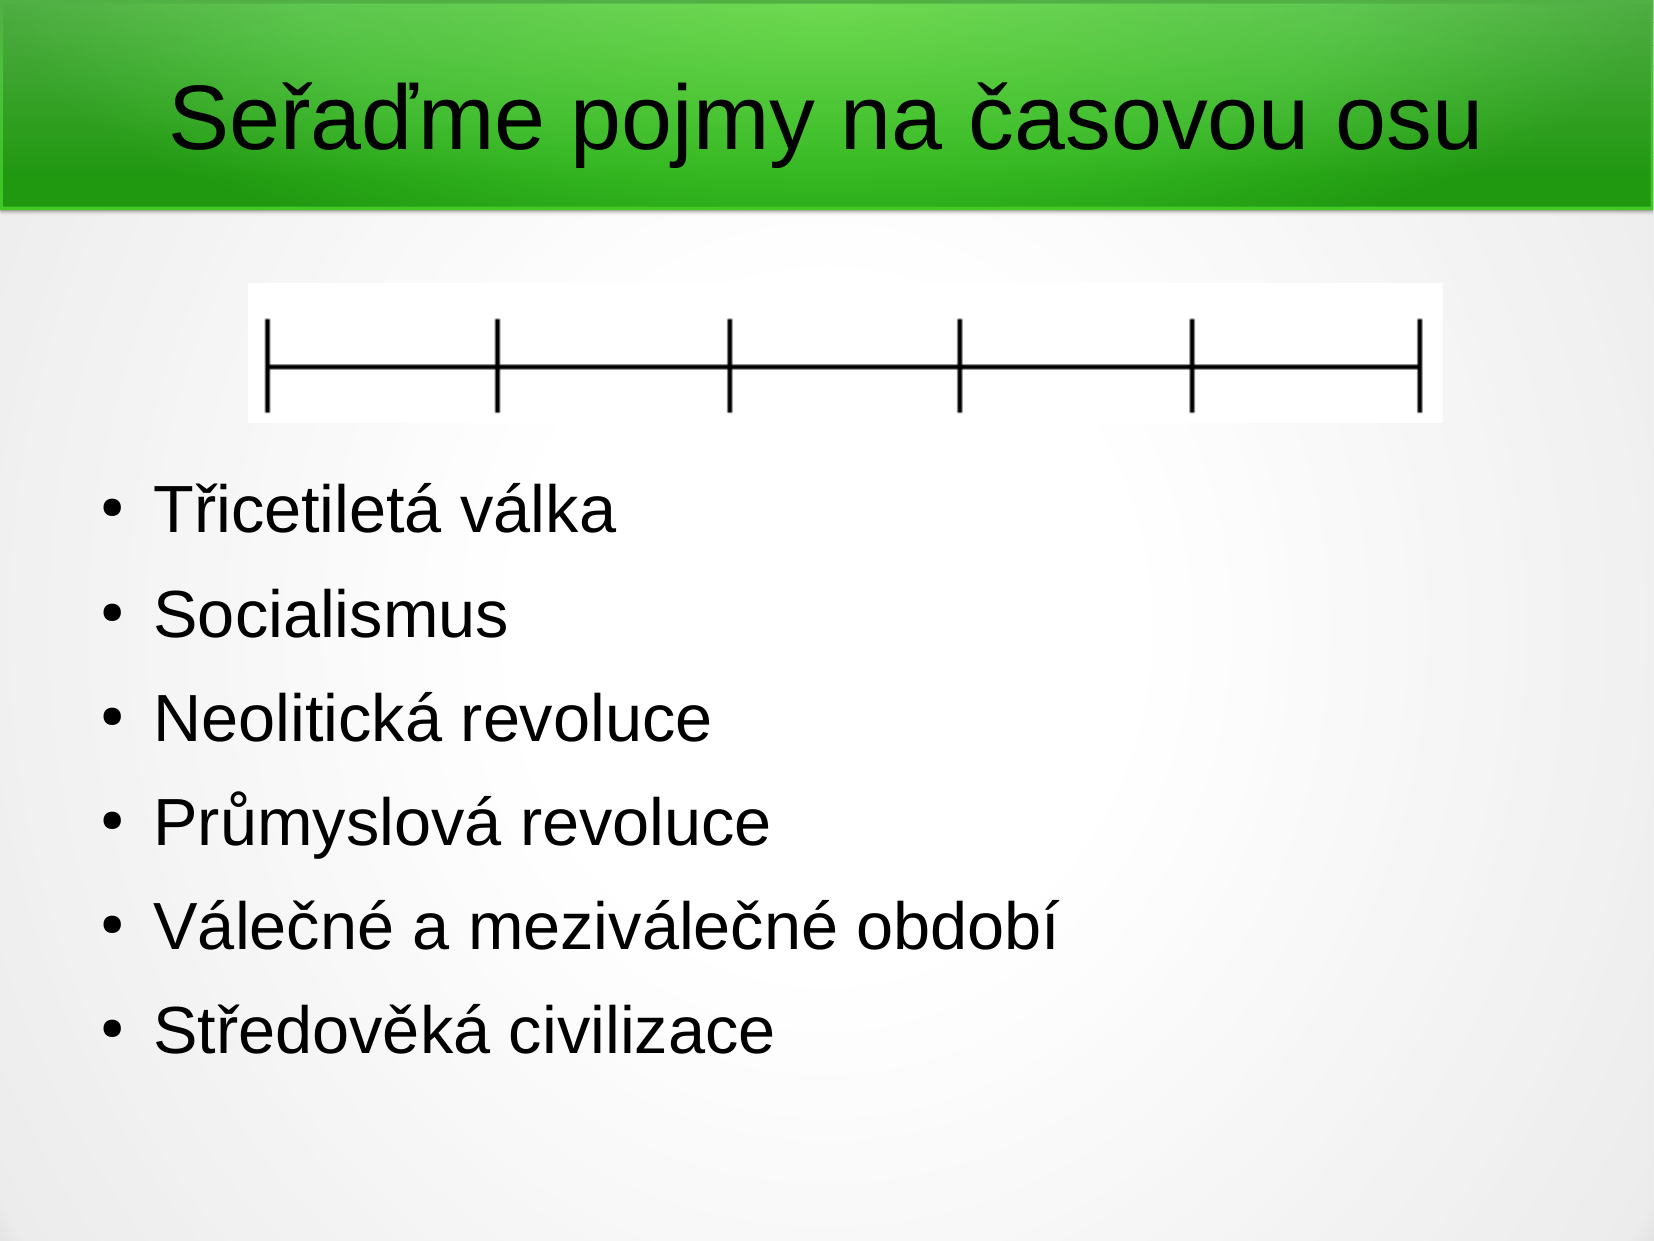

# Seřaďme pojmy na časovou osu
Třicetiletá válka
Socialismus
Neolitická revoluce
Průmyslová revoluce
Válečné a meziválečné období
Středověká civilizace